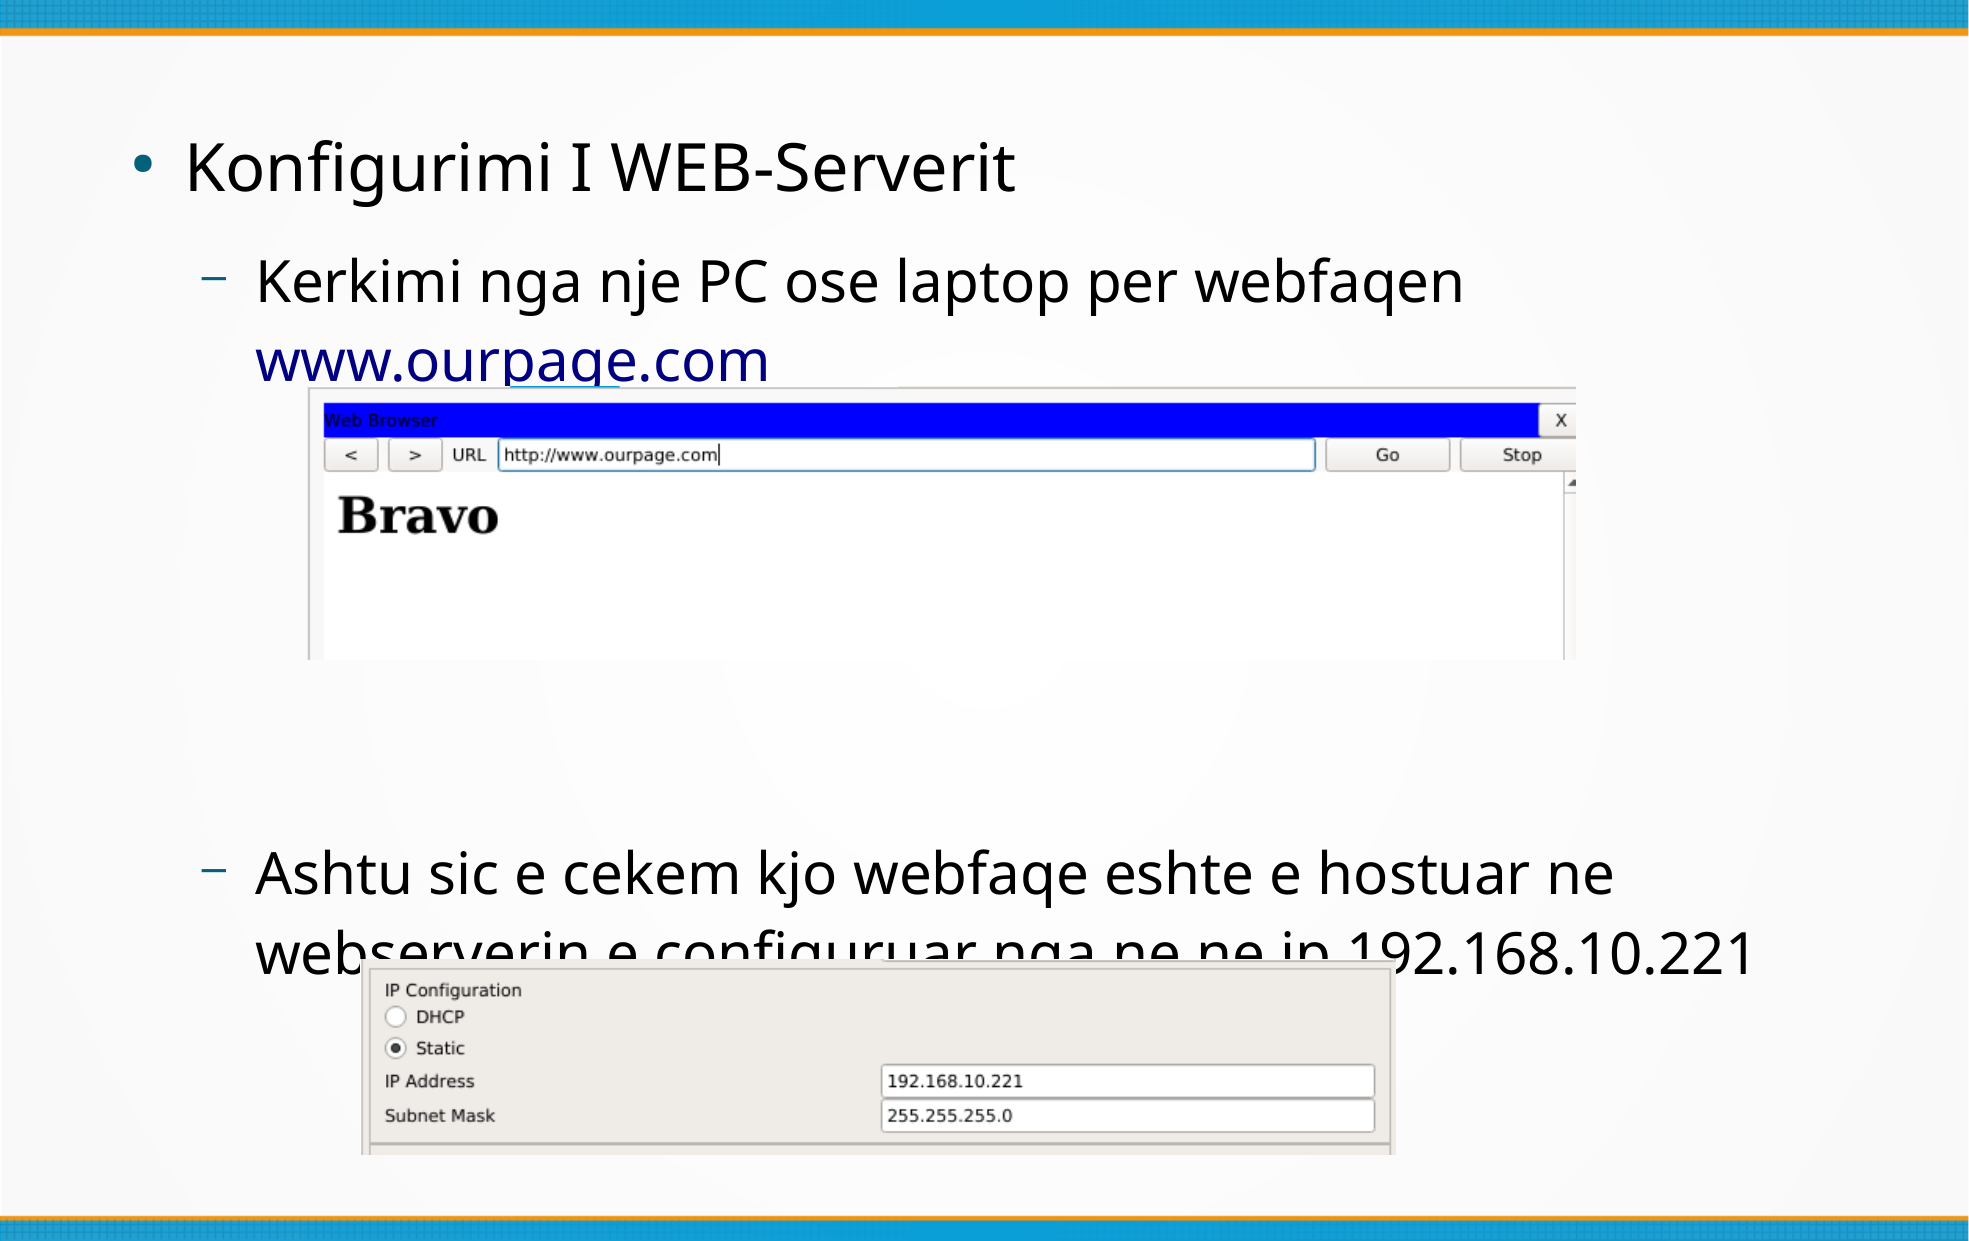

# Konfigurimi I WEB-Serverit
Kerkimi nga nje PC ose laptop per webfaqen www.ourpage.com
Ashtu sic e cekem kjo webfaqe eshte e hostuar ne webserverin e configuruar nga ne ne ip 192.168.10.221